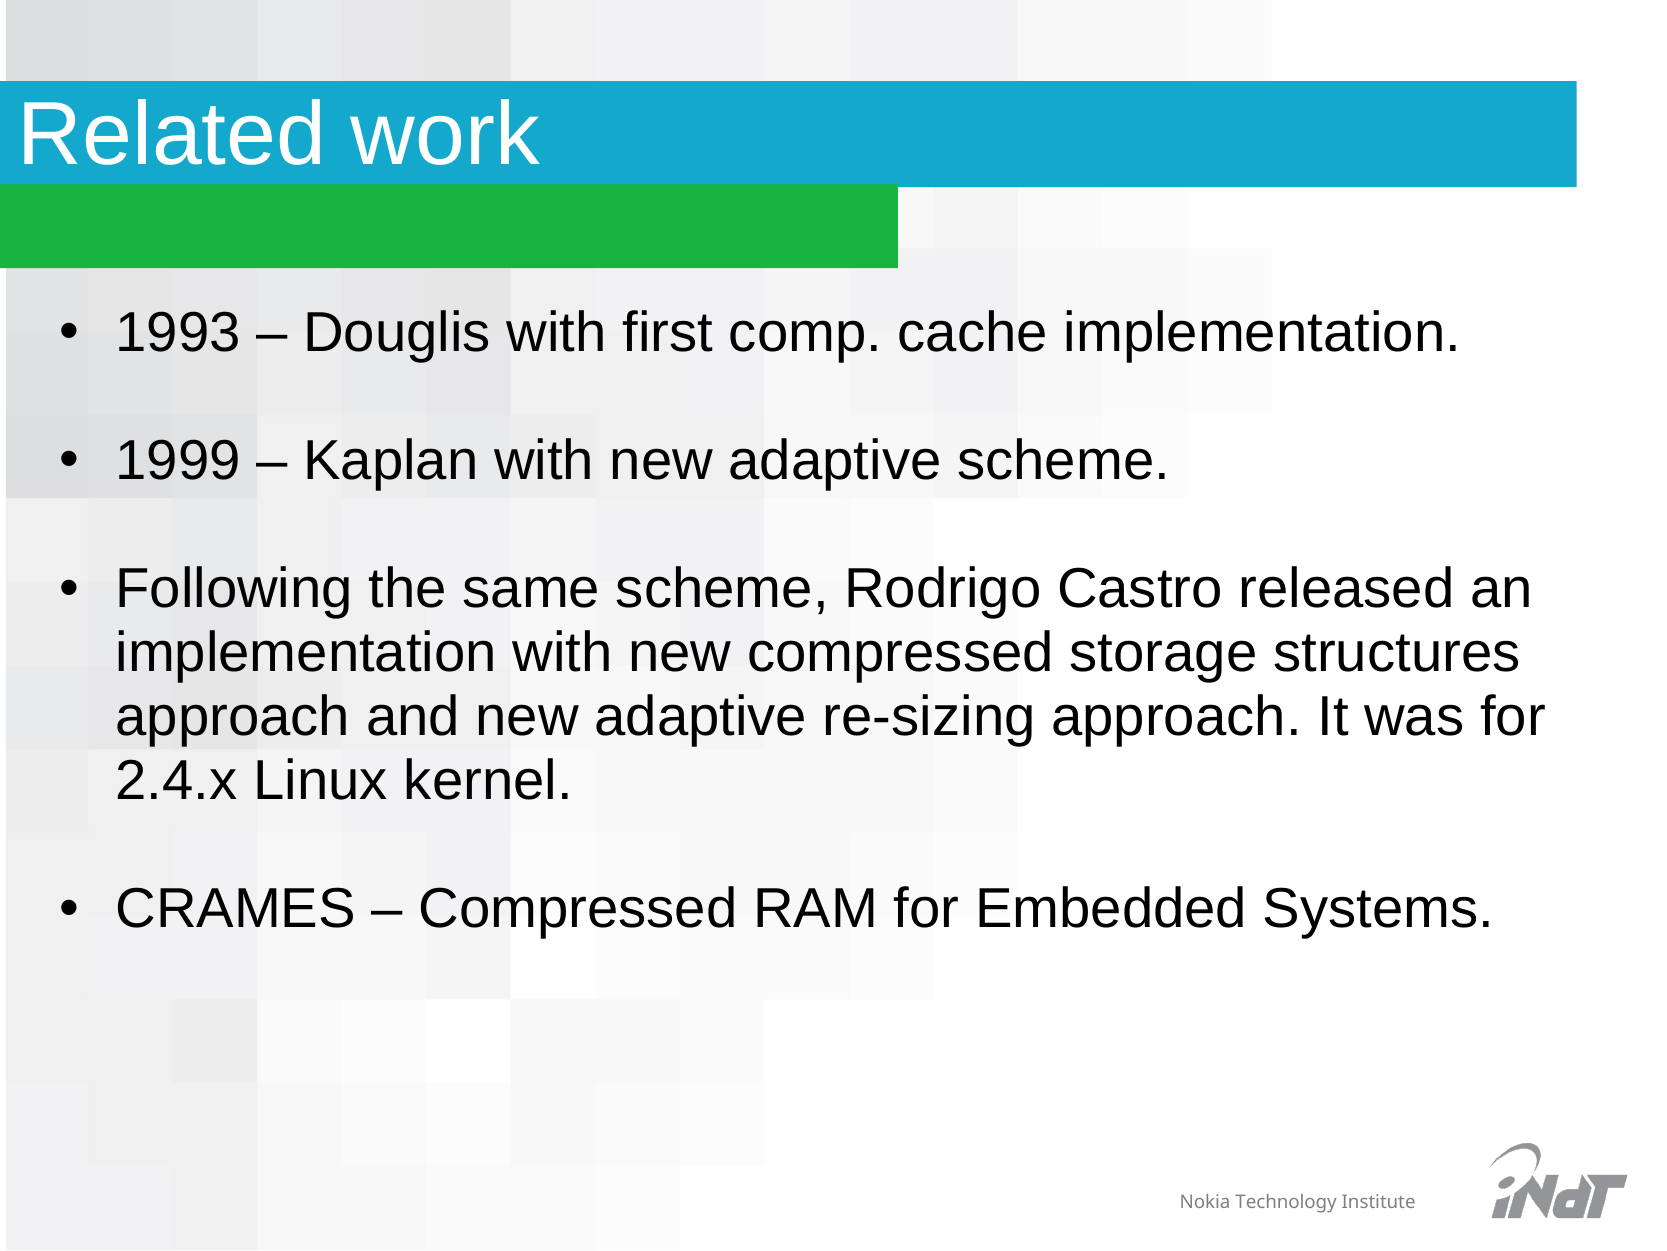

Related work
# 1993 – Douglis with first comp. cache implementation.
1999 – Kaplan with new adaptive scheme.
Following the same scheme, Rodrigo Castro released an implementation with new compressed storage structures approach and new adaptive re-sizing approach. It was for 2.4.x Linux kernel.
CRAMES – Compressed RAM for Embedded Systems.